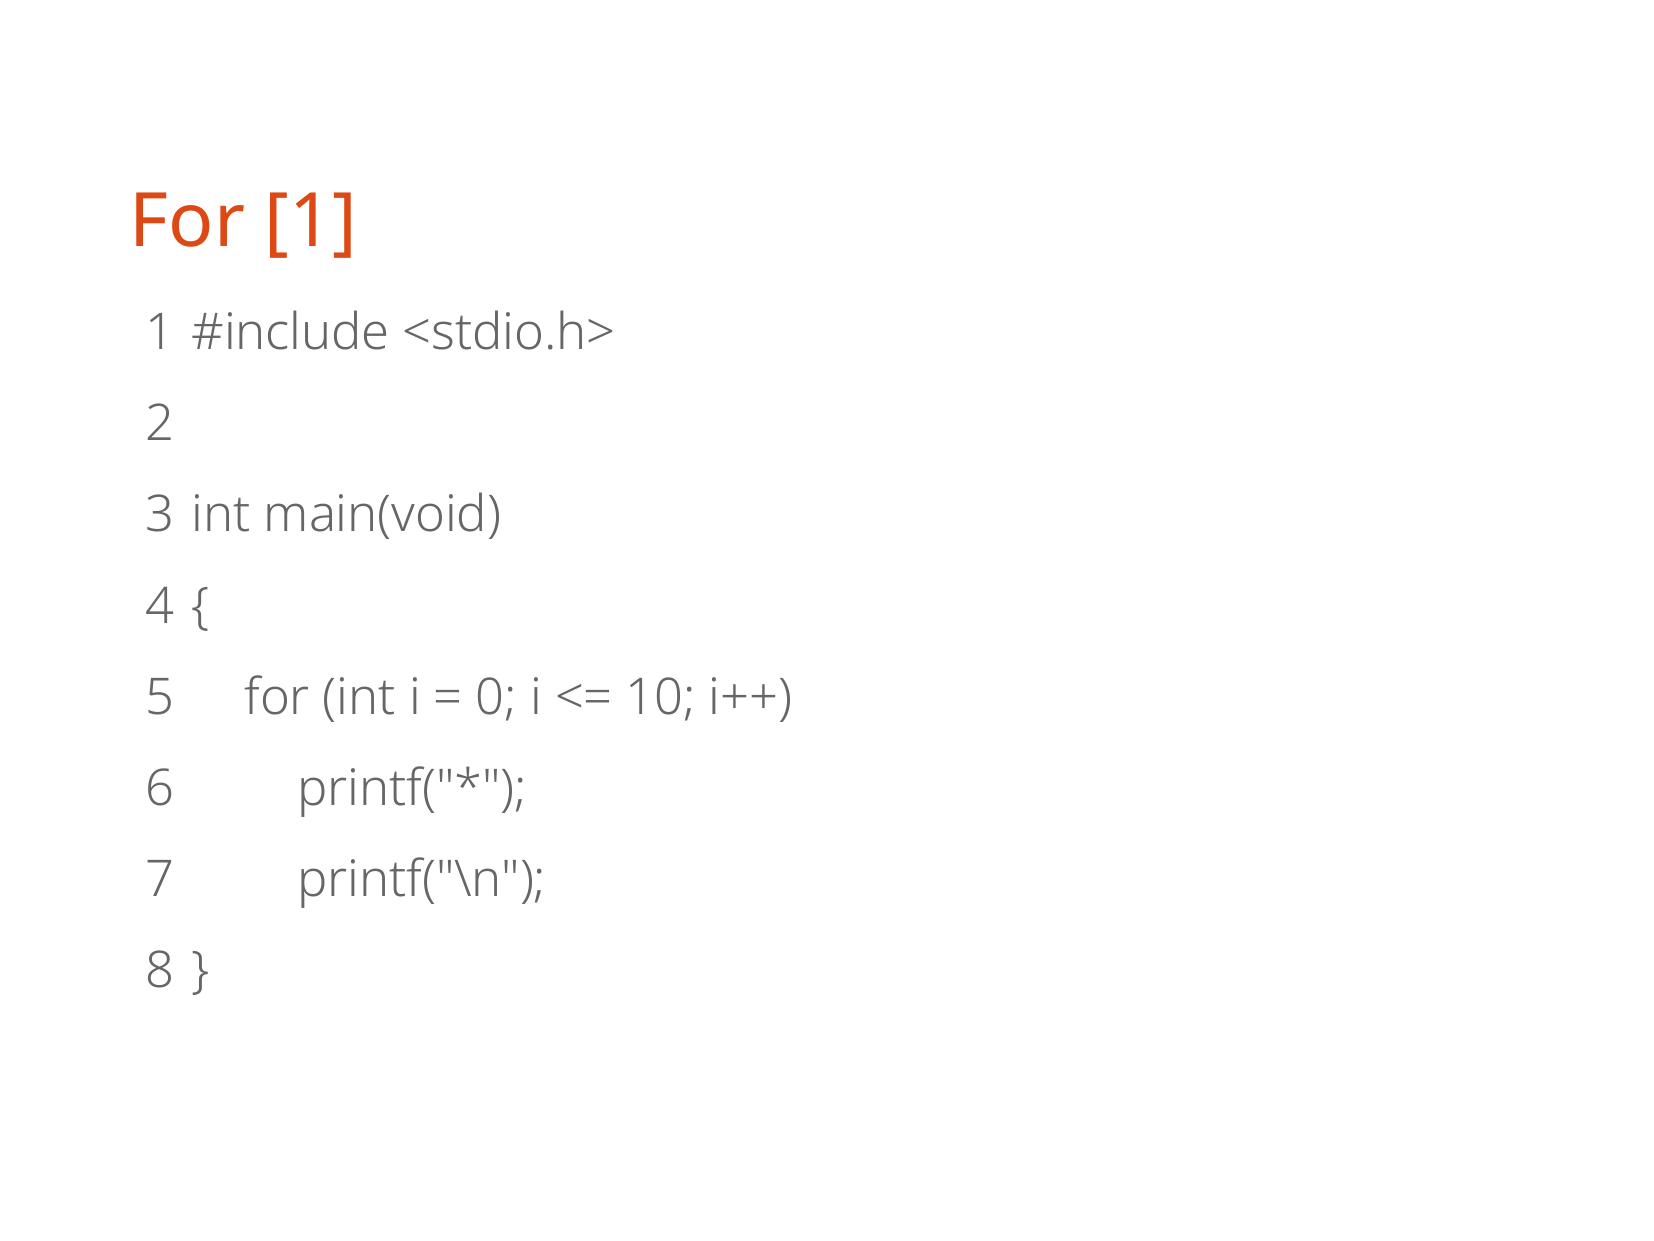

# For [1]
#include <stdio.h>
int main(void)
{
 for (int i = 0; i <= 10; i++)
 printf("*");
 printf("\n");
}